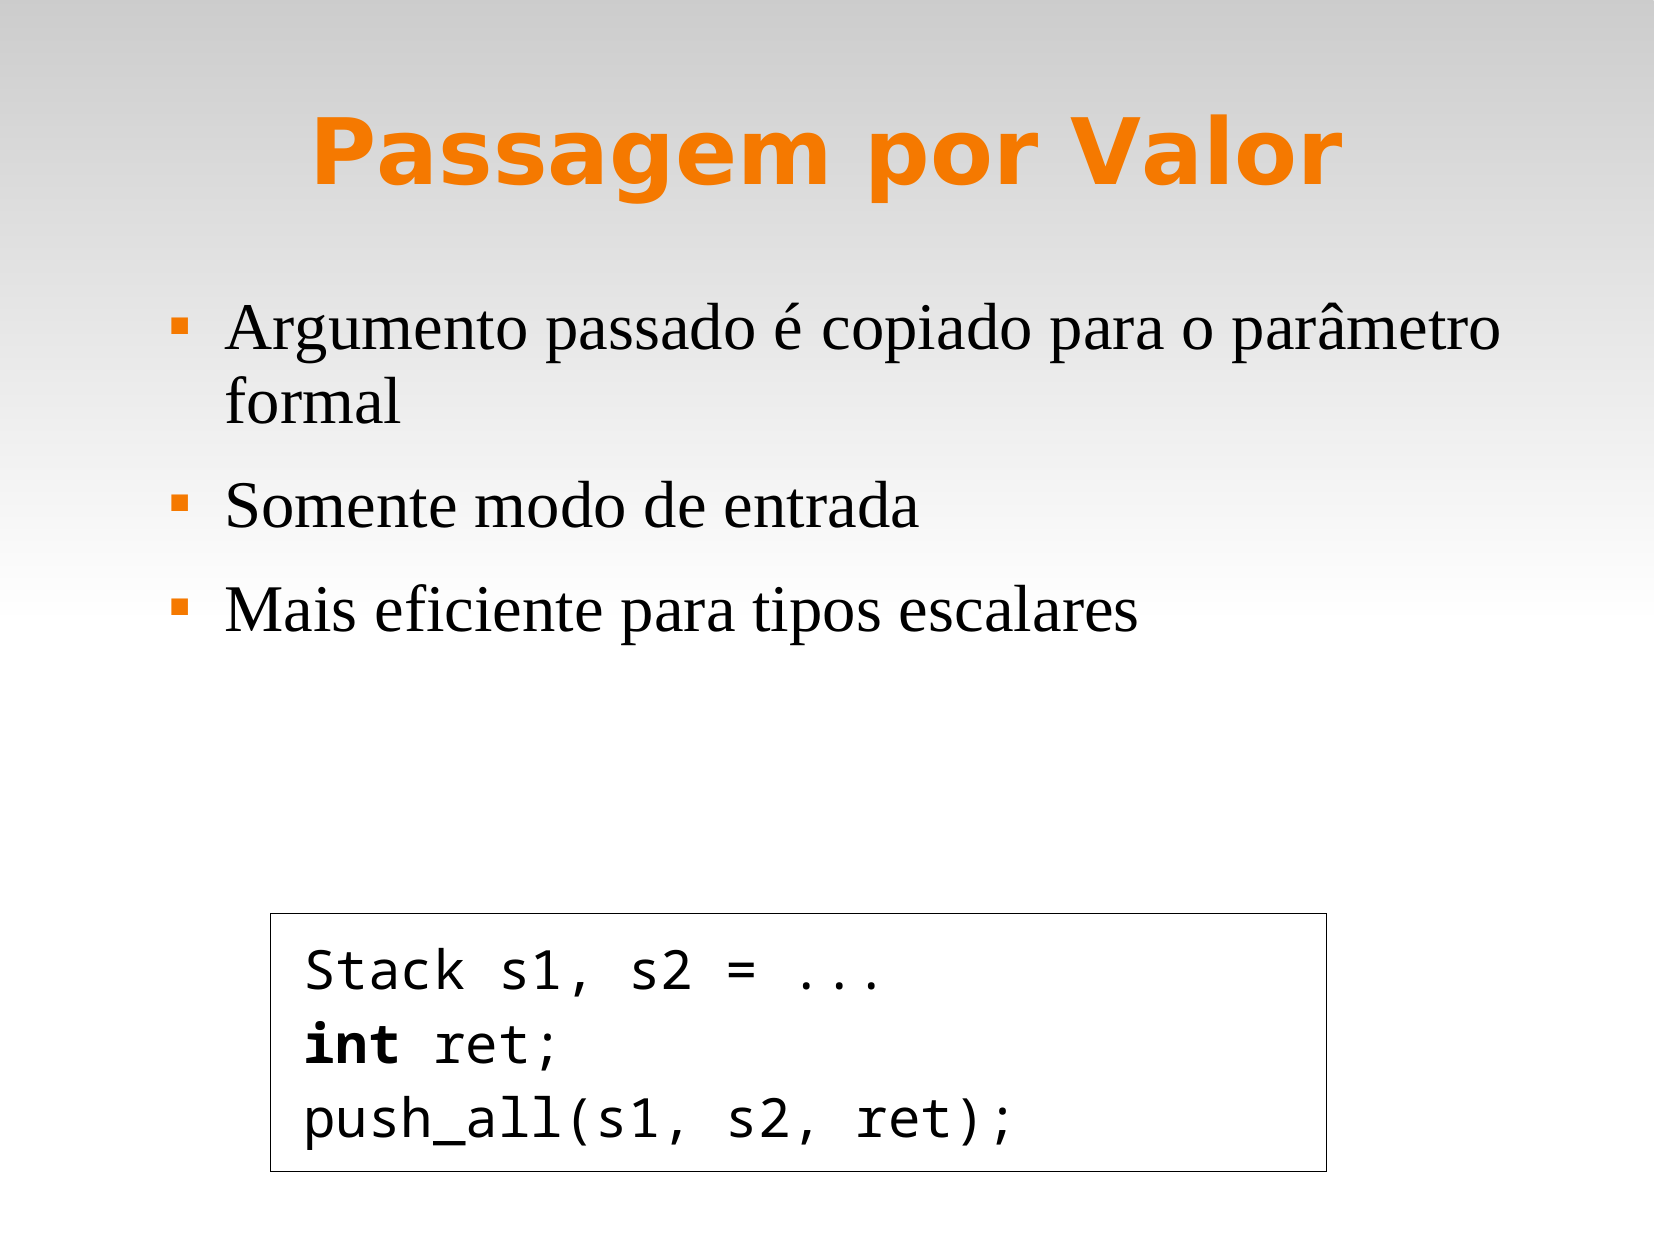

# Passagem por Valor
Argumento passado é copiado para o parâmetro formal
Somente modo de entrada
Mais eficiente para tipos escalares
 Stack s1, s2 = ...
 int ret;
 push_all(s1, s2, ret);